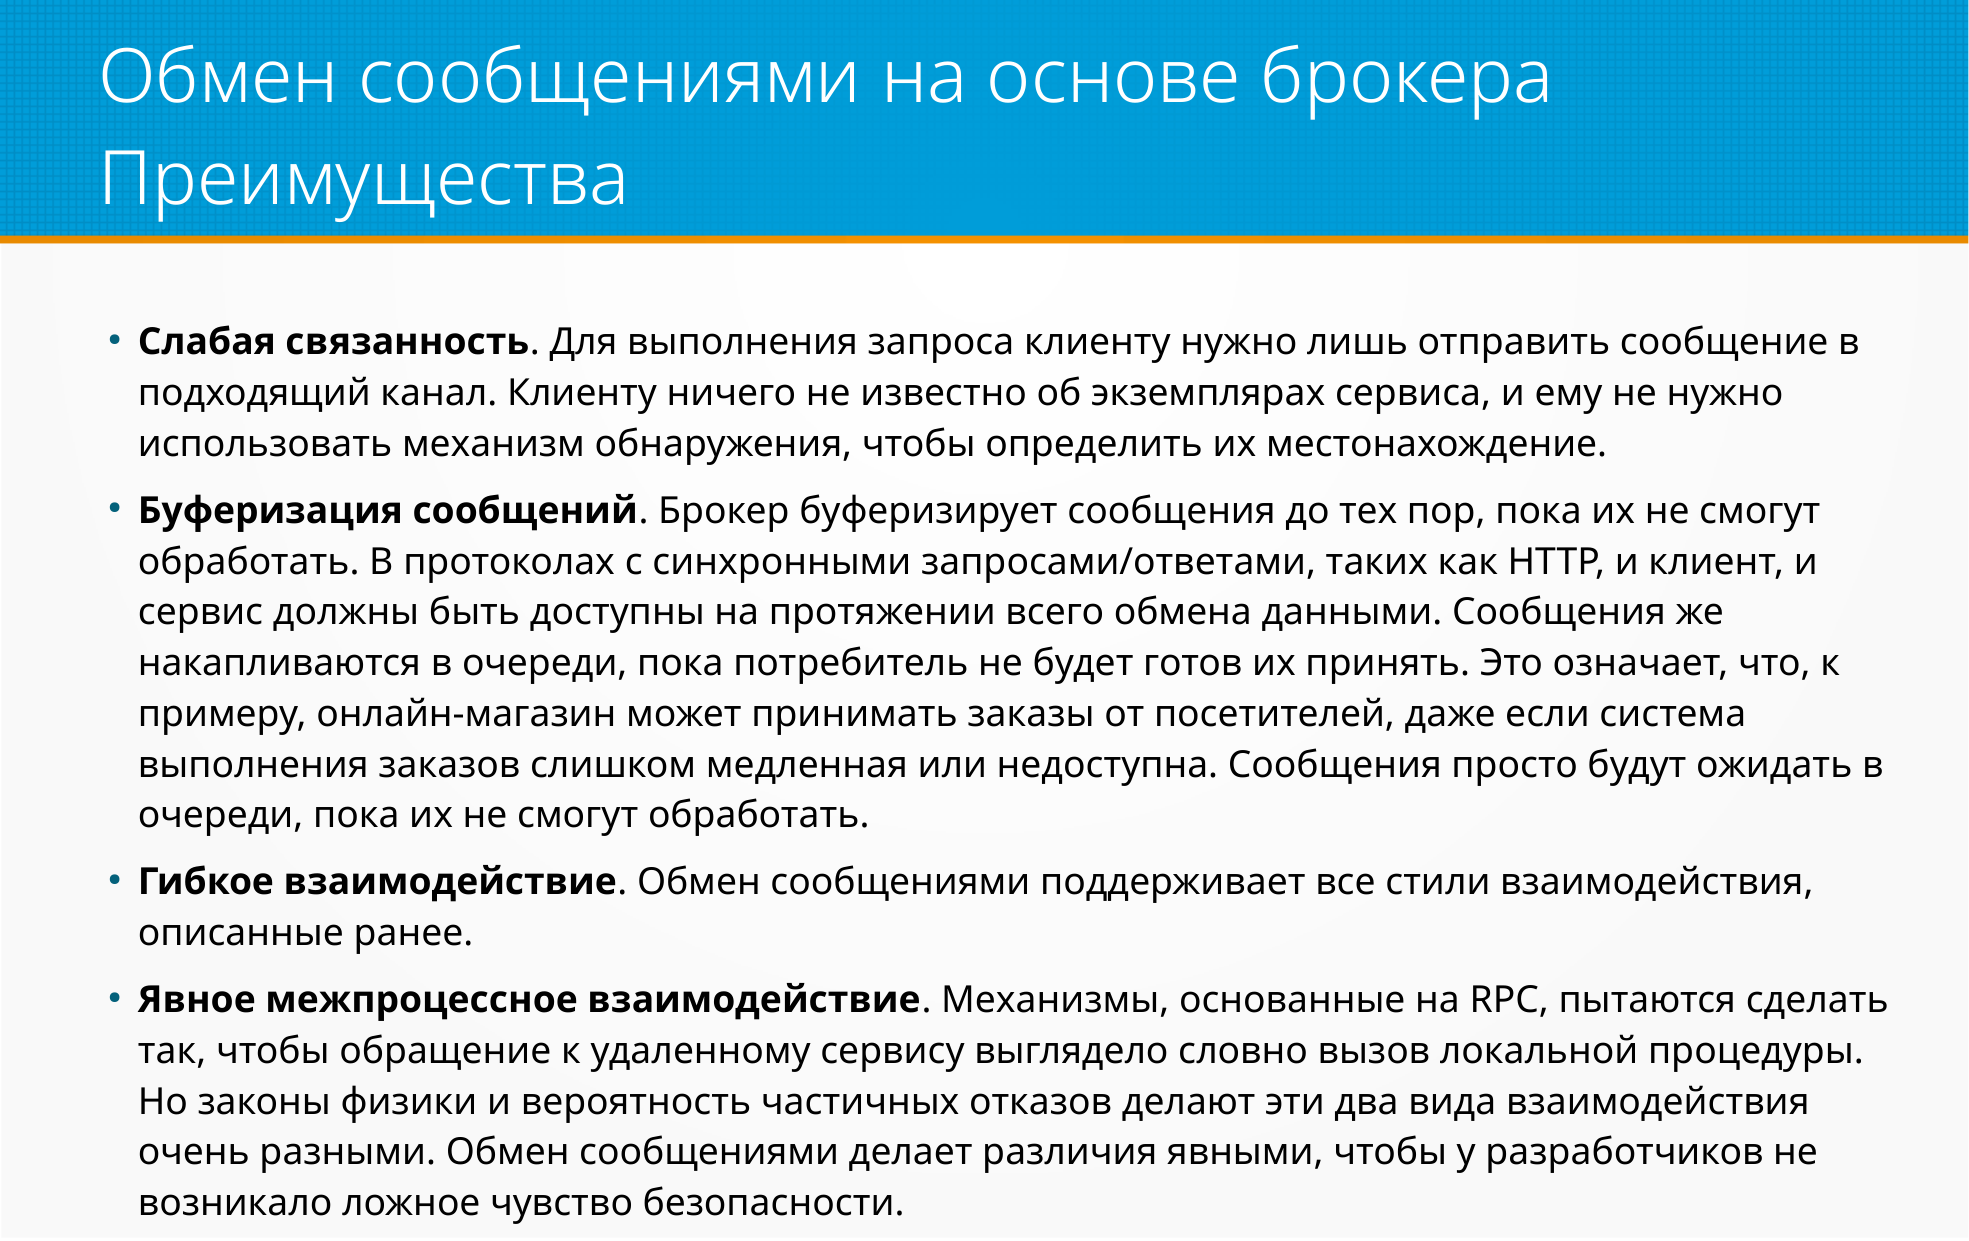

# Обмен сообщениями на основе брокера Преимущества
Слабая связанность. Для выполнения запроса клиенту нужно лишь отправить сообщение в подходящий канал. Клиенту ничего не известно об экземплярах сервиса, и ему не нужно использовать механизм обнаружения, чтобы определить их местонахождение.
Буферизация сообщений. Брокер буферизирует сообщения до тех пор, пока их не смогут обработать. В протоколах с синхронными запросами/ответами, таких как HTTP, и клиент, и сервис должны быть доступны на протяжении всего обмена данными. Сообщения же накапливаются в очереди, пока потребитель не будет готов их принять. Это означает, что, к примеру, онлайн-магазин может принимать заказы от посетителей, даже если система выполнения заказов слишком медленная или недоступна. Сообщения просто будут ожидать в очереди, пока их не смогут обработать.
Гибкое взаимодействие. Обмен сообщениями поддерживает все стили взаимодействия, описанные ранее.
Явное межпроцессное взаимодействие. Механизмы, основанные на RPC, пытаются сделать так, чтобы обращение к удаленному сервису выглядело словно вызов локальной процедуры. Но законы физики и вероятность частичных отказов делают эти два вида взаимодействия очень разными. Обмен сообщениями делает различия явными, чтобы у разработчиков не возникало ложное чувство безопасности.